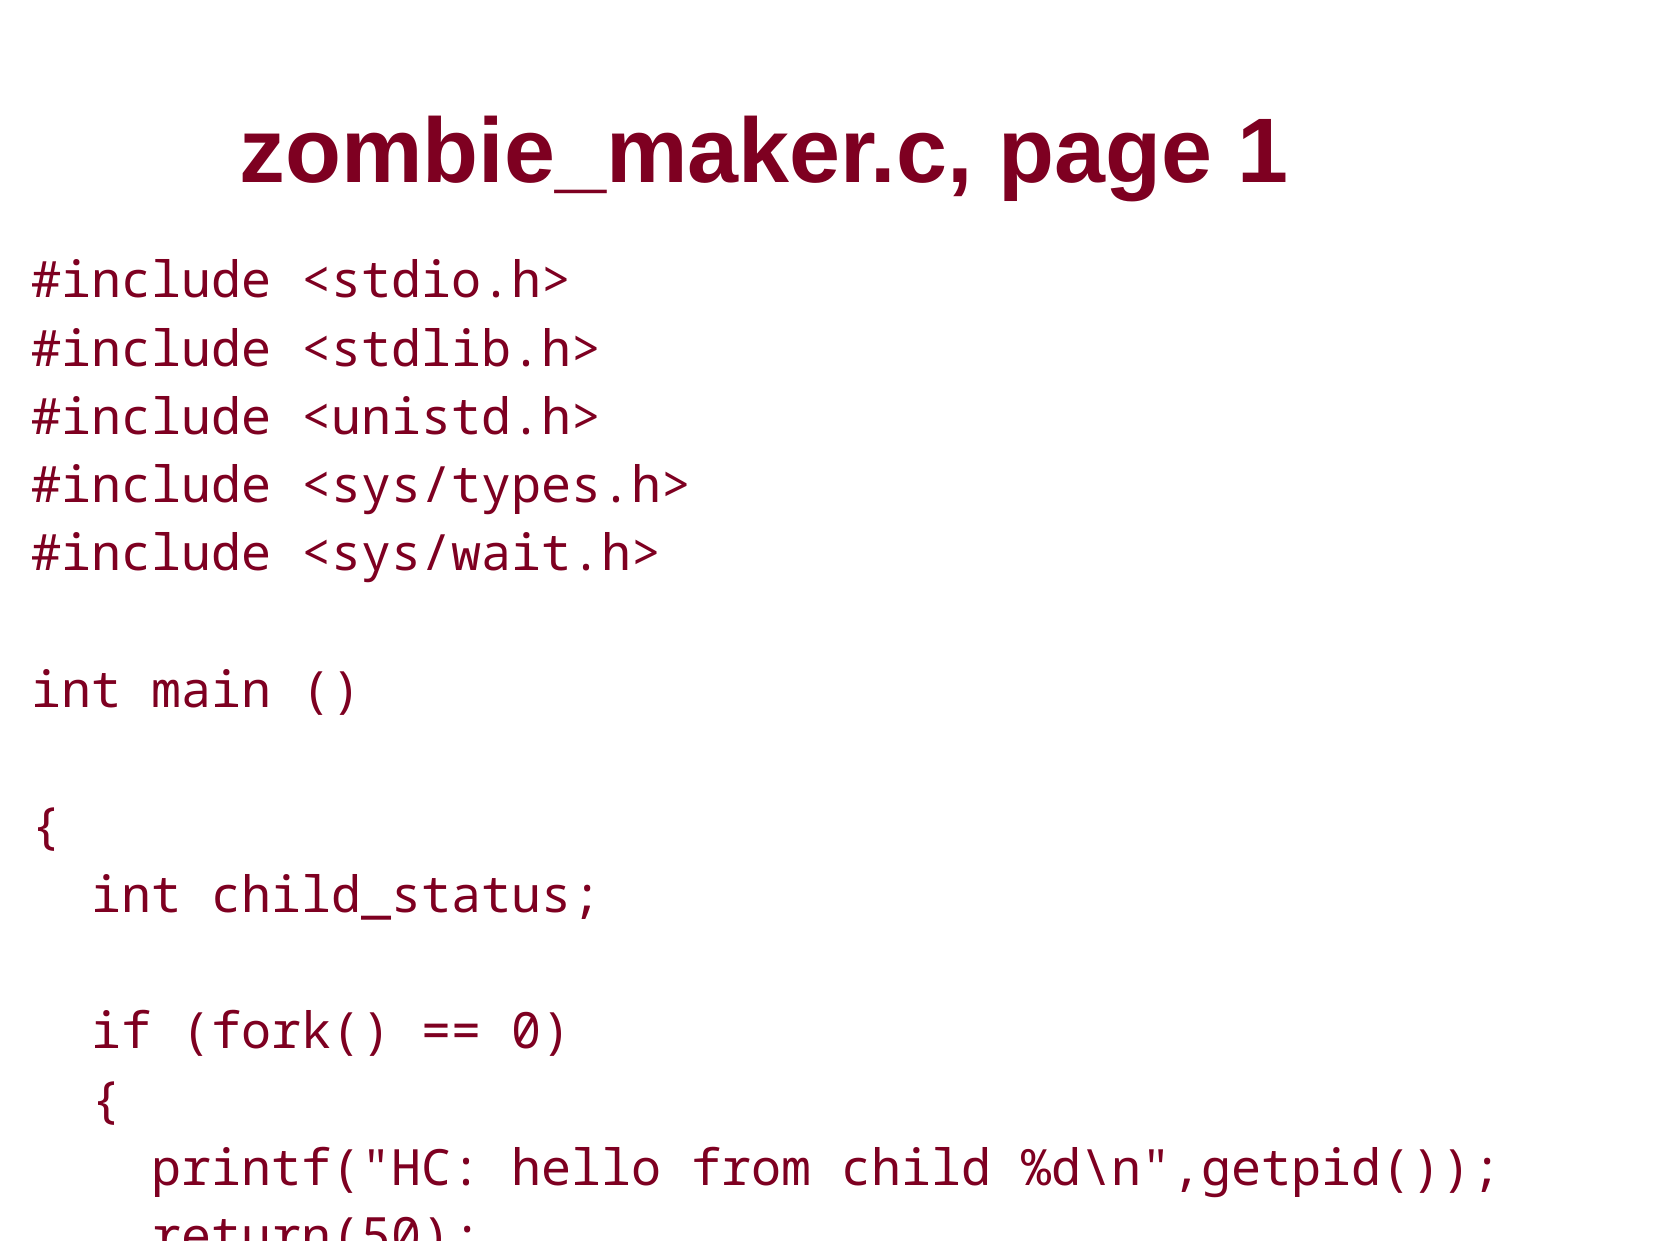

# zombie_maker.c, page 1
#include <stdio.h>
#include <stdlib.h>
#include <unistd.h>
#include <sys/types.h>
#include <sys/wait.h>
int main ()
{
 int child_status;
 if (fork() == 0)
 {
 printf("HC: hello from child %d\n",getpid());
 return(50);
 }